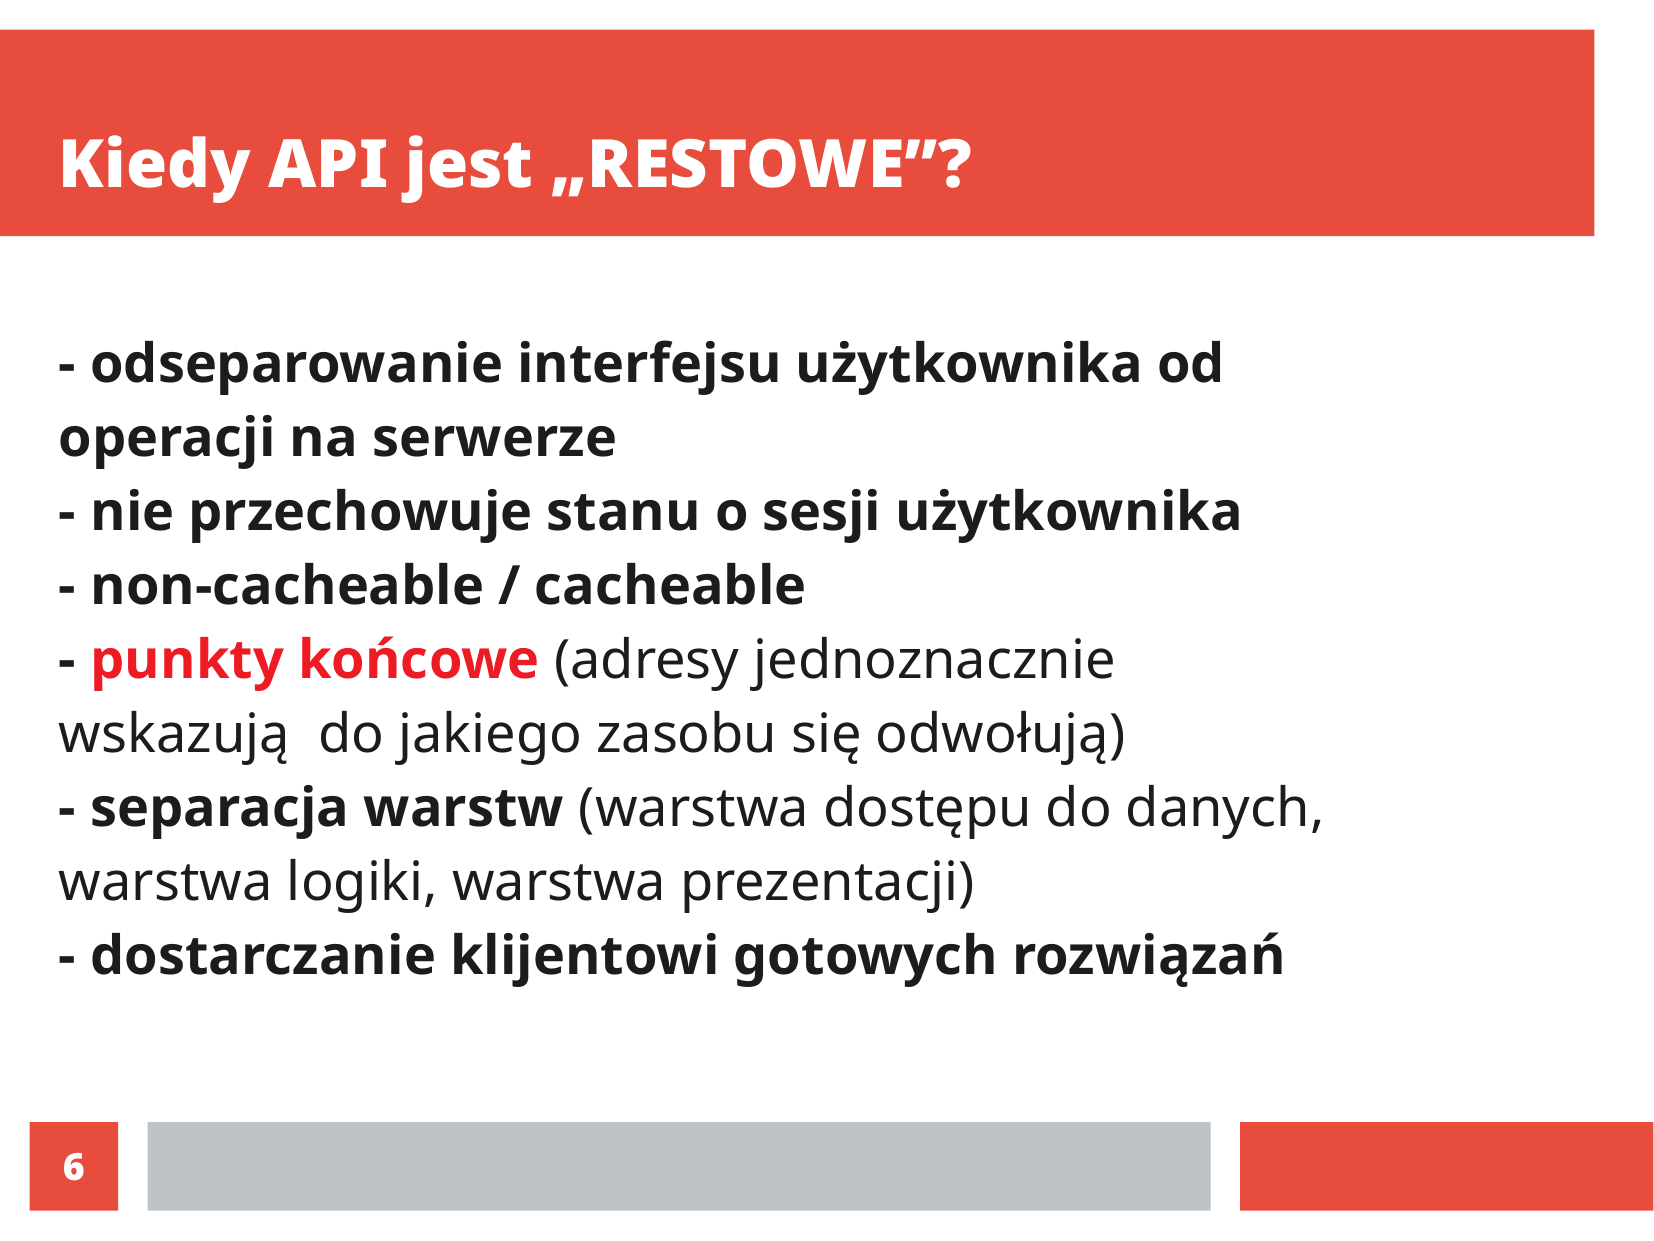

# Kiedy API jest „RESTOWE”?
- odseparowanie interfejsu użytkownika od operacji na serwerze
- nie przechowuje stanu o sesji użytkownika
- non-cacheable / cacheable
- punkty końcowe (adresy jednoznacznie wskazują do jakiego zasobu się odwołują)
- separacja warstw (warstwa dostępu do danych, warstwa logiki, warstwa prezentacji)
- dostarczanie klijentowi gotowych rozwiązań
6